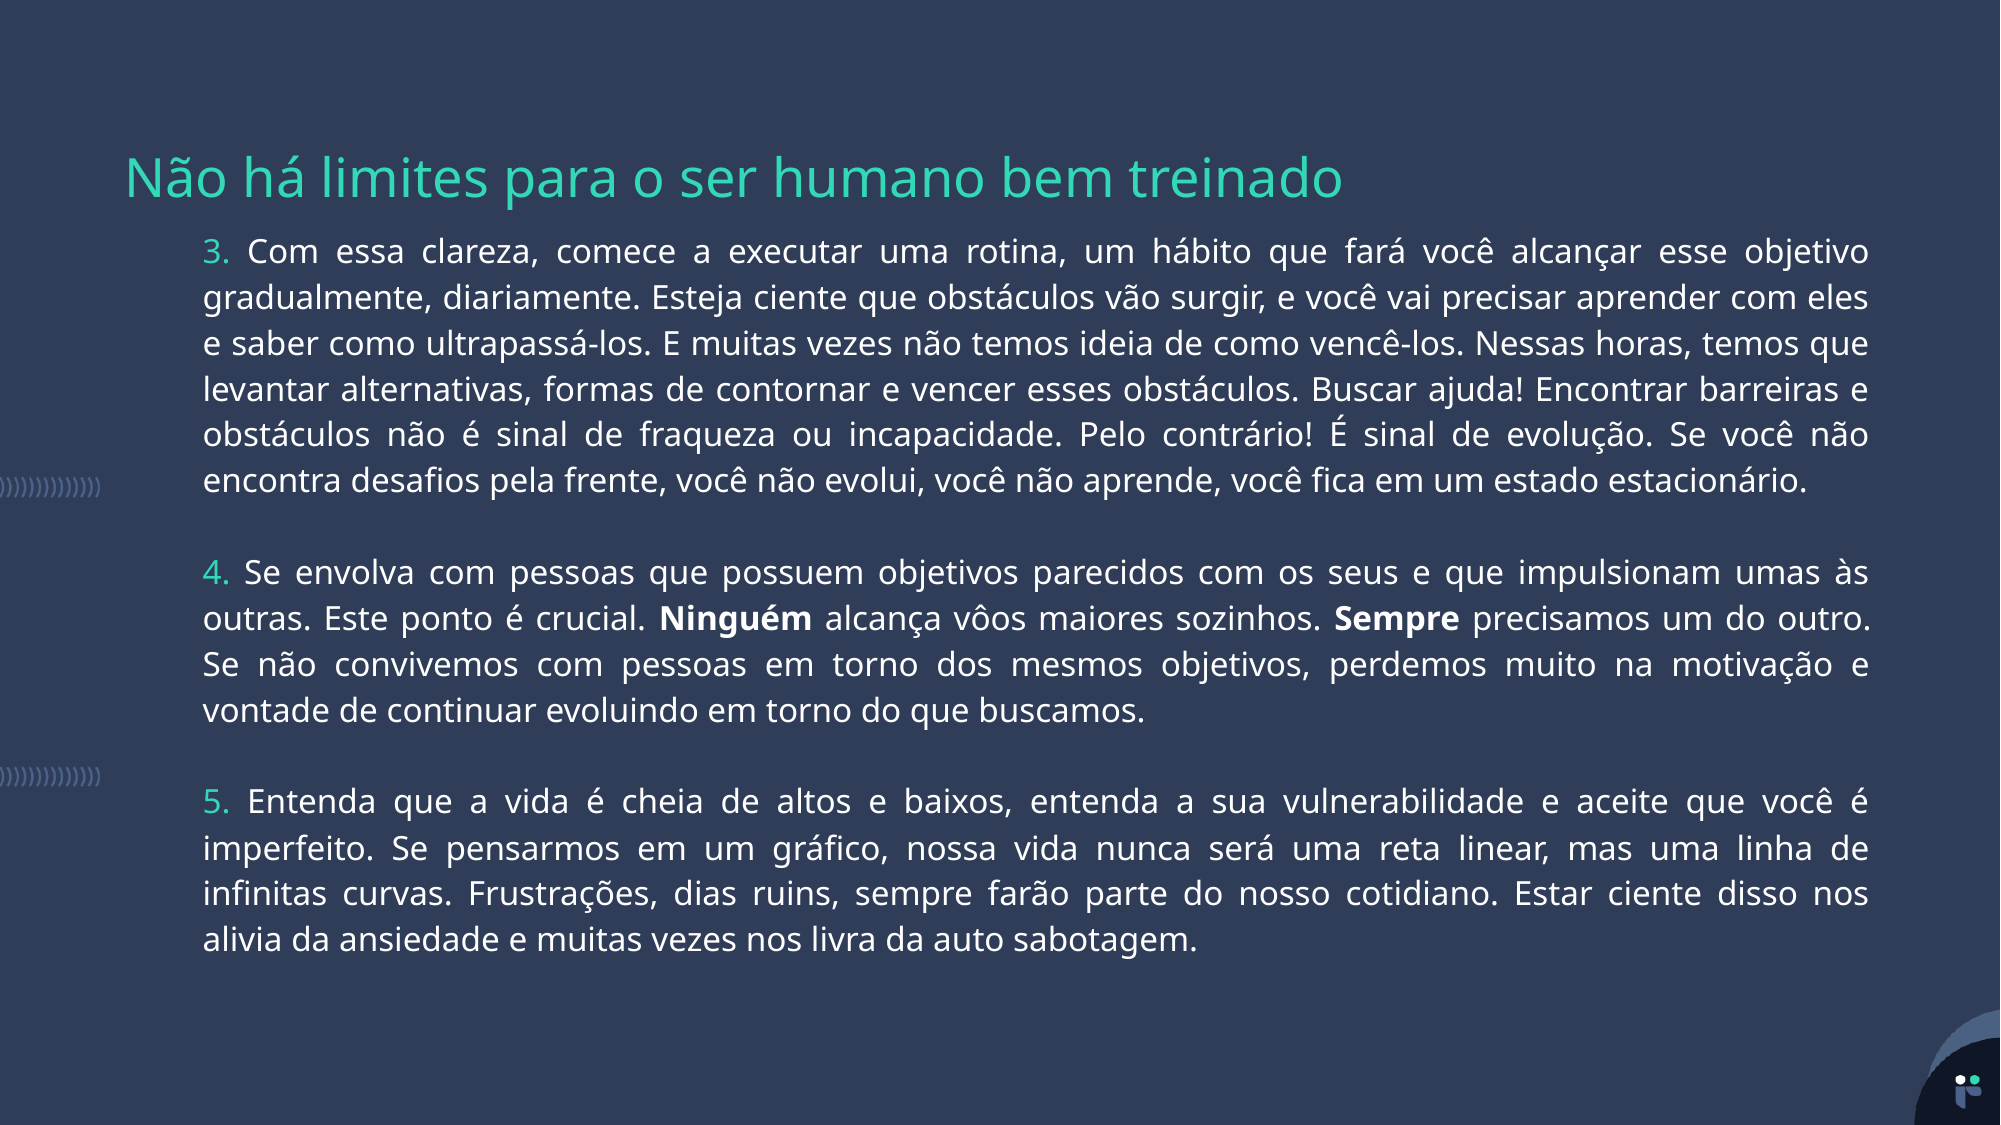

Não há limites para o ser humano bem treinado
3. Com essa clareza, comece a executar uma rotina, um hábito que fará você alcançar esse objetivo gradualmente, diariamente. Esteja ciente que obstáculos vão surgir, e você vai precisar aprender com eles e saber como ultrapassá-los. E muitas vezes não temos ideia de como vencê-los. Nessas horas, temos que levantar alternativas, formas de contornar e vencer esses obstáculos. Buscar ajuda! Encontrar barreiras e obstáculos não é sinal de fraqueza ou incapacidade. Pelo contrário! É sinal de evolução. Se você não encontra desafios pela frente, você não evolui, você não aprende, você fica em um estado estacionário.
4. Se envolva com pessoas que possuem objetivos parecidos com os seus e que impulsionam umas às outras. Este ponto é crucial. Ninguém alcança vôos maiores sozinhos. Sempre precisamos um do outro. Se não convivemos com pessoas em torno dos mesmos objetivos, perdemos muito na motivação e vontade de continuar evoluindo em torno do que buscamos.
5. Entenda que a vida é cheia de altos e baixos, entenda a sua vulnerabilidade e aceite que você é imperfeito. Se pensarmos em um gráfico, nossa vida nunca será uma reta linear, mas uma linha de infinitas curvas. Frustrações, dias ruins, sempre farão parte do nosso cotidiano. Estar ciente disso nos alivia da ansiedade e muitas vezes nos livra da auto sabotagem.